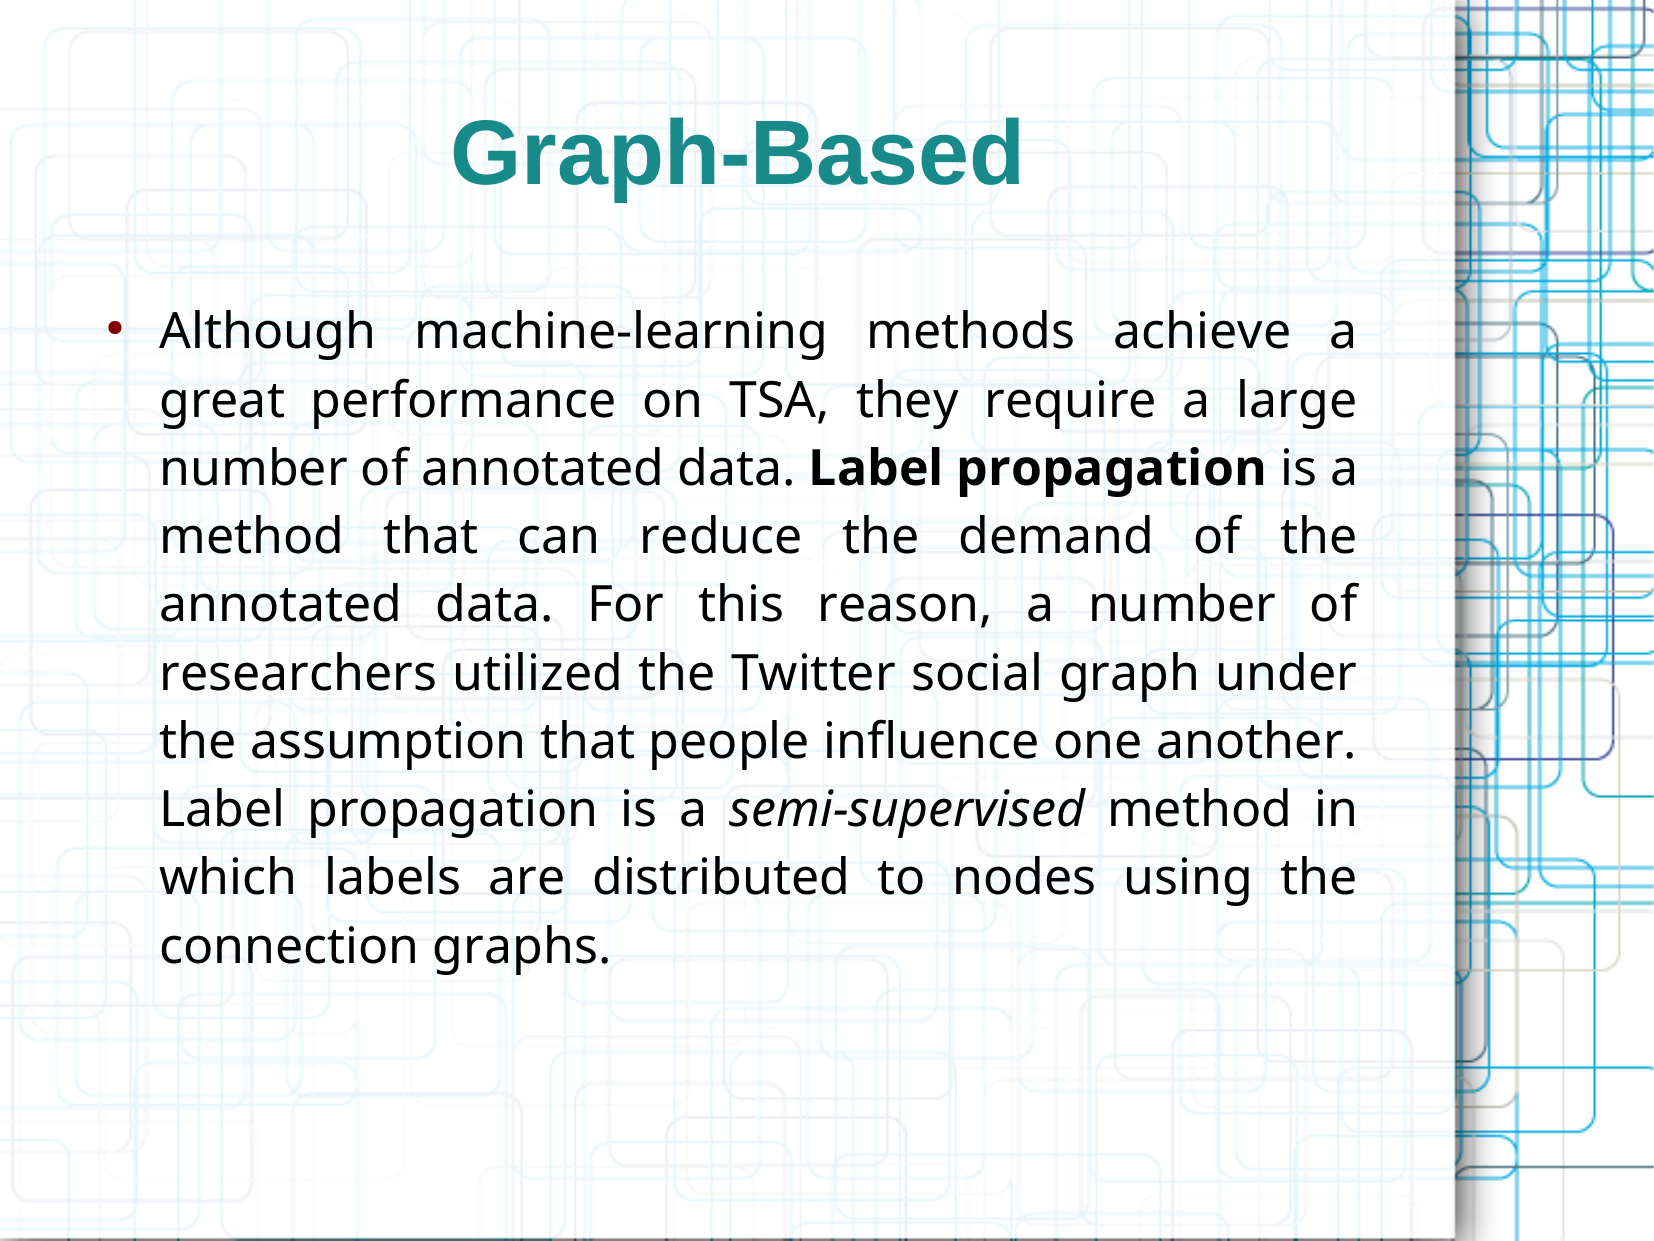

# Graph-Based
Although machine-learning methods achieve a great performance on TSA, they require a large number of annotated data. Label propagation is a method that can reduce the demand of the annotated data. For this reason, a number of researchers utilized the Twitter social graph under the assumption that people influence one another. Label propagation is a semi-supervised method in which labels are distributed to nodes using the connection graphs.